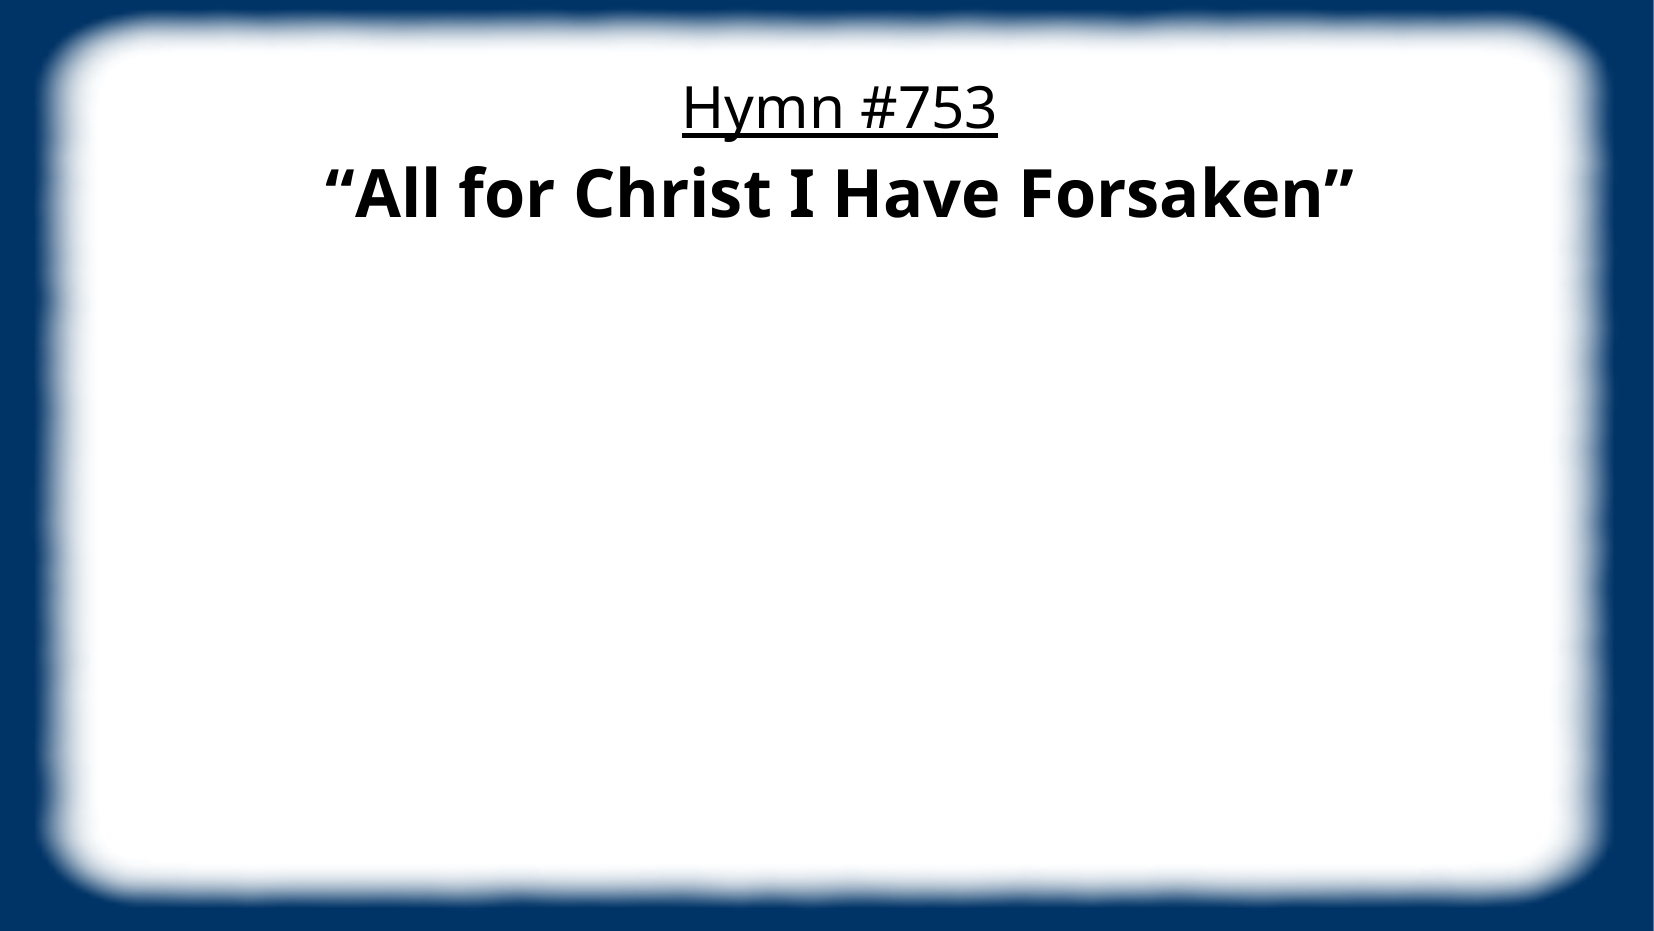

Hymn #753
“All for Christ I Have Forsaken”